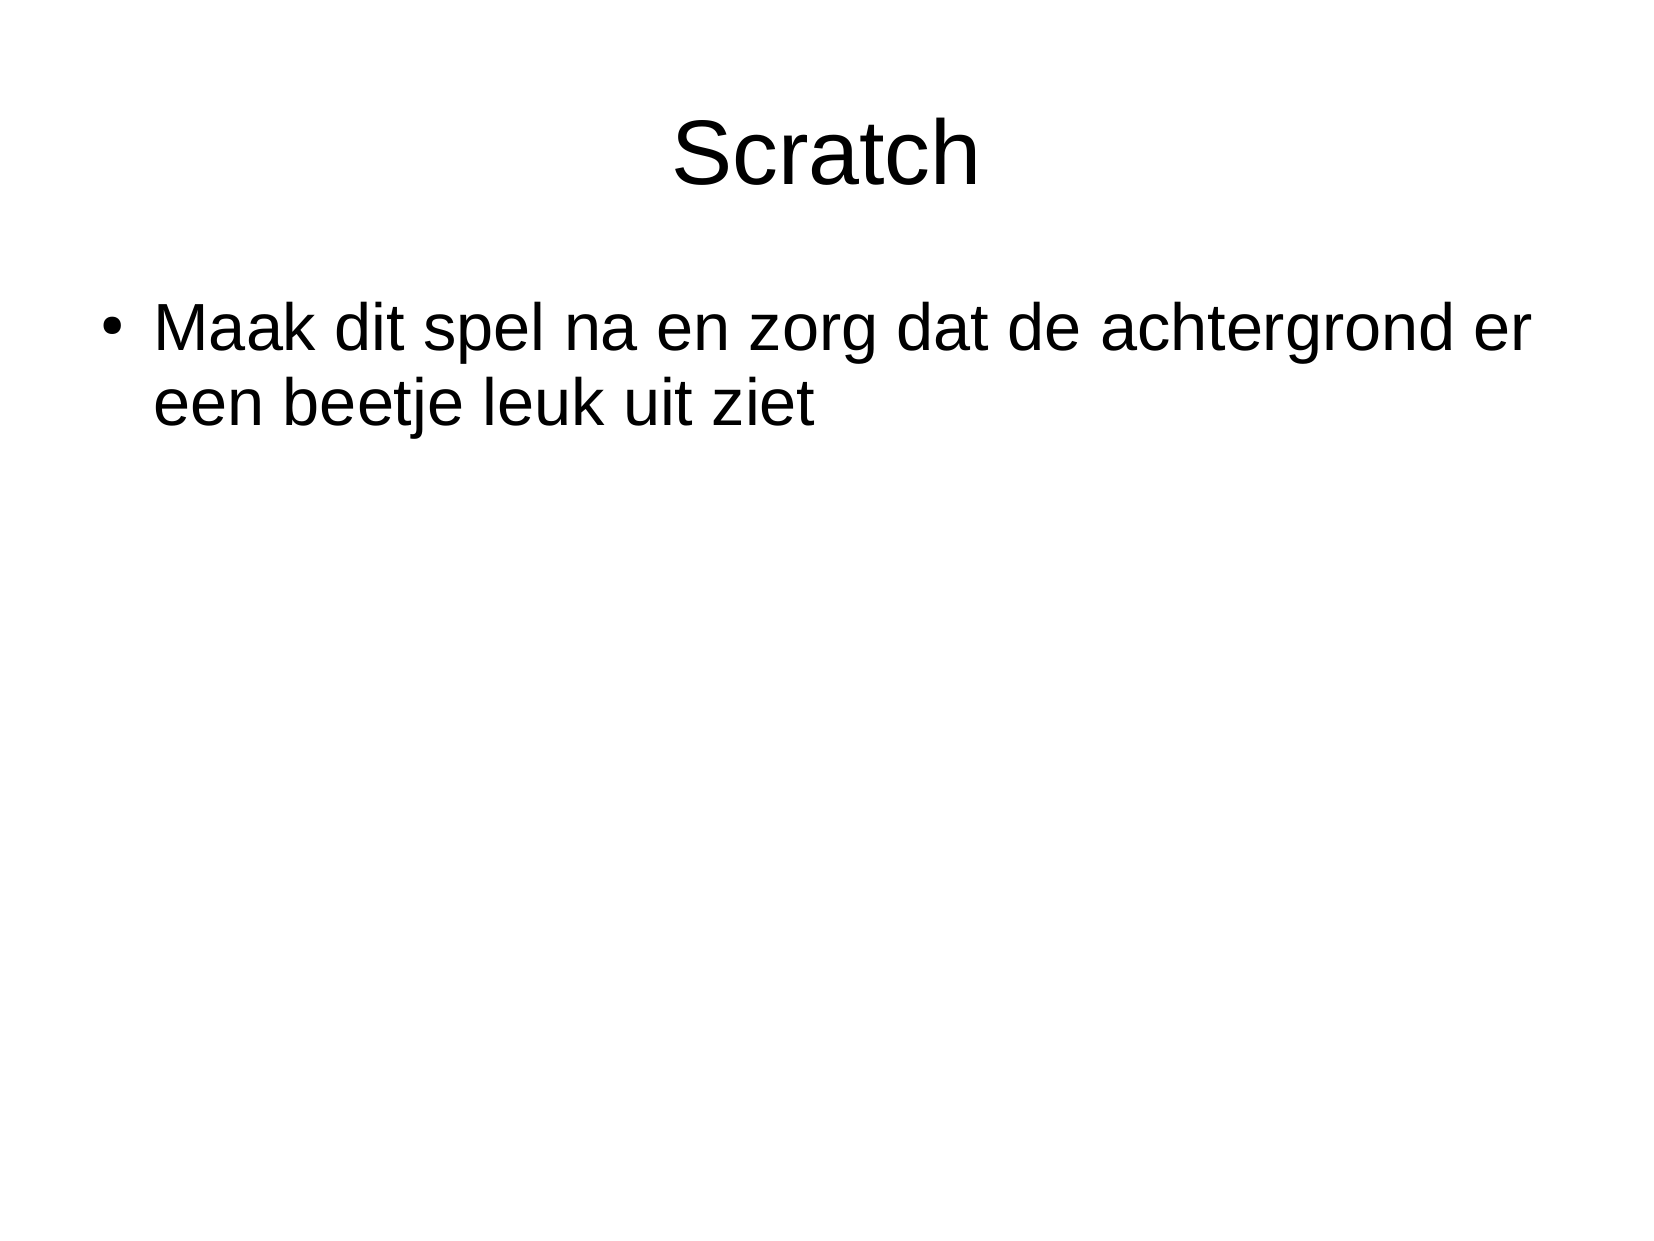

# Scratch
Maak dit spel na en zorg dat de achtergrond er een beetje leuk uit ziet